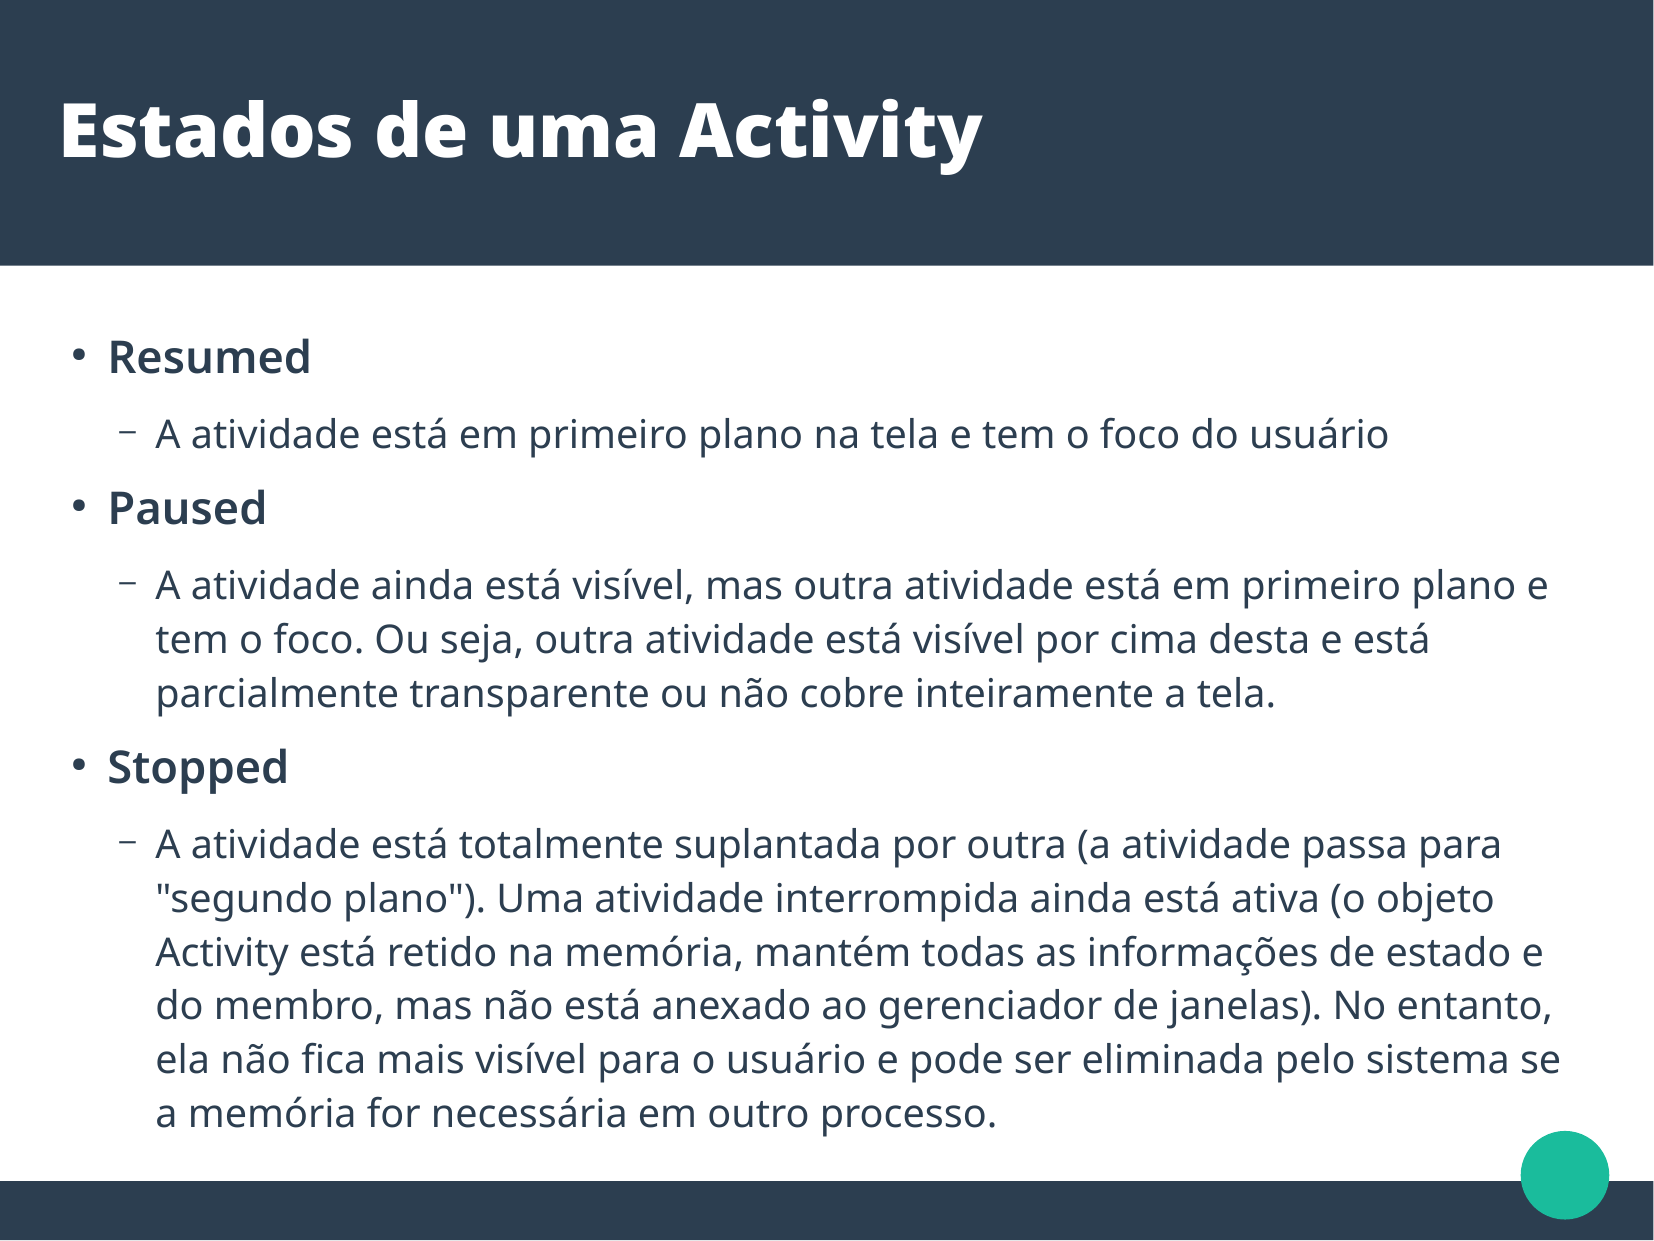

# Estados de uma Activity
Resumed
A atividade está em primeiro plano na tela e tem o foco do usuário
Paused
A atividade ainda está visível, mas outra atividade está em primeiro plano e tem o foco. Ou seja, outra atividade está visível por cima desta e está parcialmente transparente ou não cobre inteiramente a tela.
Stopped
A atividade está totalmente suplantada por outra (a atividade passa para "segundo plano"). Uma atividade interrompida ainda está ativa (o objeto Activity está retido na memória, mantém todas as informações de estado e do membro, mas não está anexado ao gerenciador de janelas). No entanto, ela não fica mais visível para o usuário e pode ser eliminada pelo sistema se a memória for necessária em outro processo.